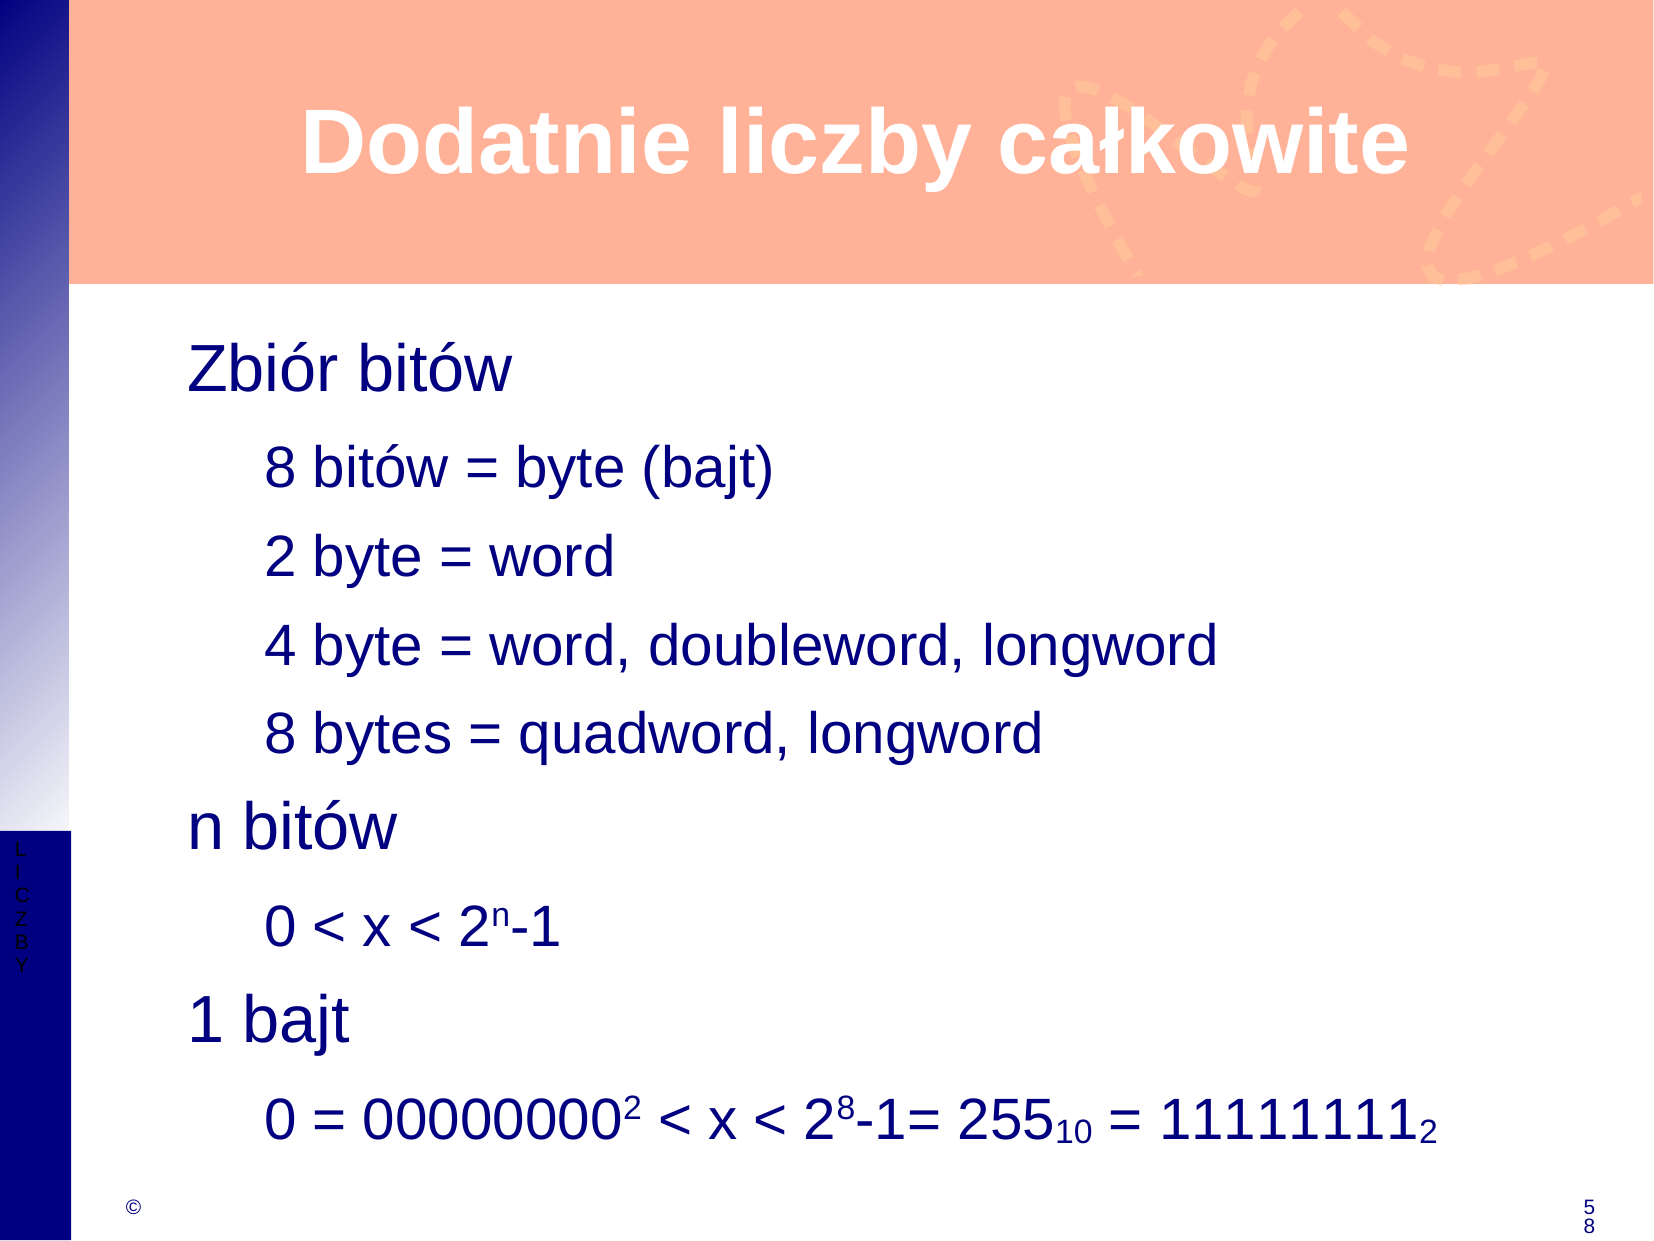

# Dodatnie liczby całkowite
Zbiór bitów
8 bitów = byte (bajt)
2 byte = word
4 byte = word, doubleword, longword
8 bytes = quadword, longword
n bitów
0 < x < 2n-1
1 bajt
0 = 000000002 < x < 28-1= 25510 = 111111112
L
I
C
Z
B
Y